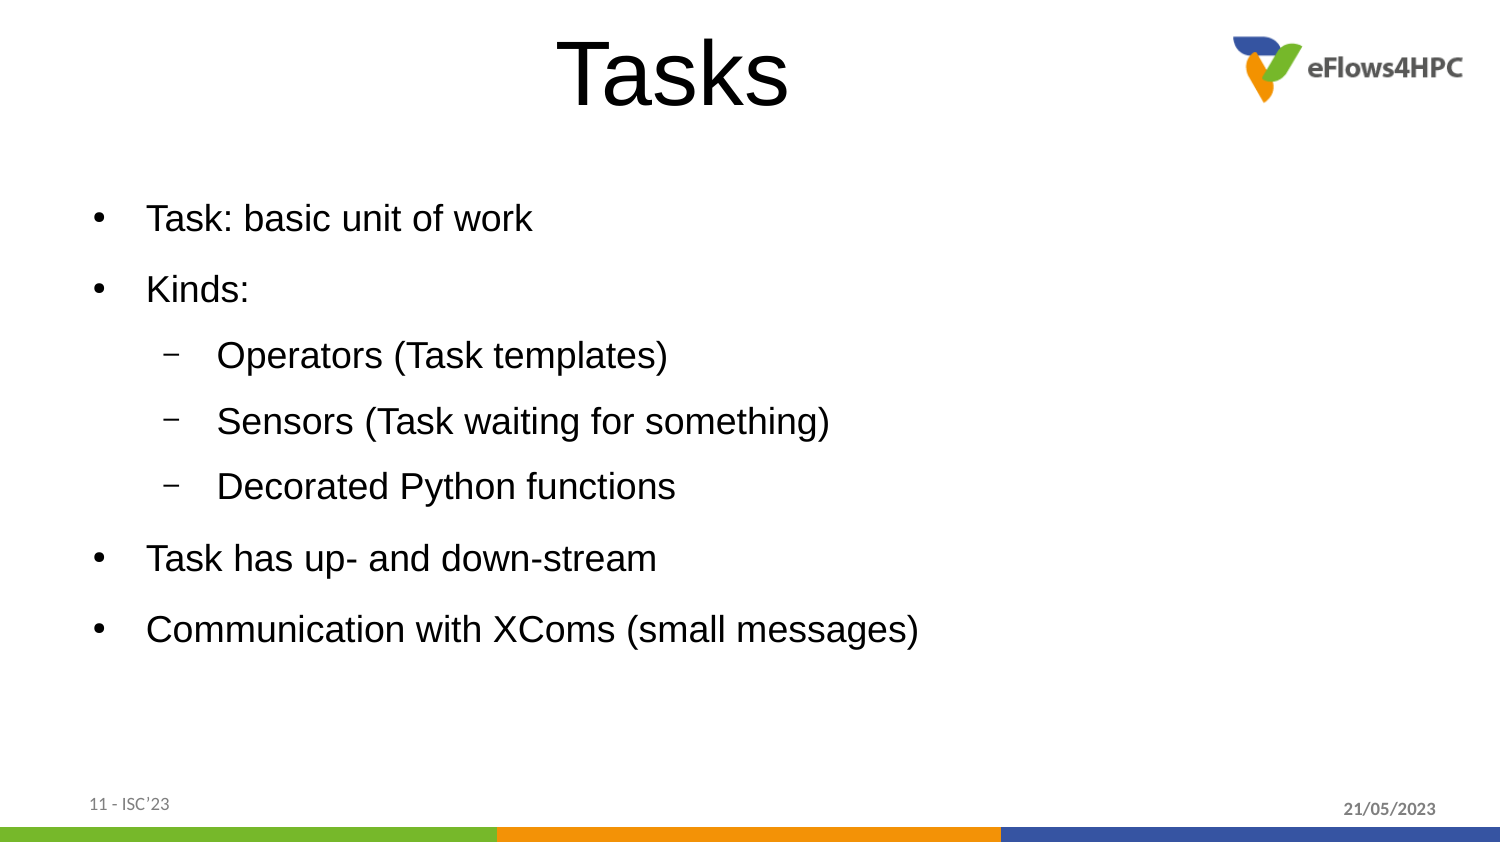

# Tasks
Task: basic unit of work
Kinds:
Operators (Task templates)
Sensors (Task waiting for something)
Decorated Python functions
Task has up- and down-stream
Communication with XComs (small messages)